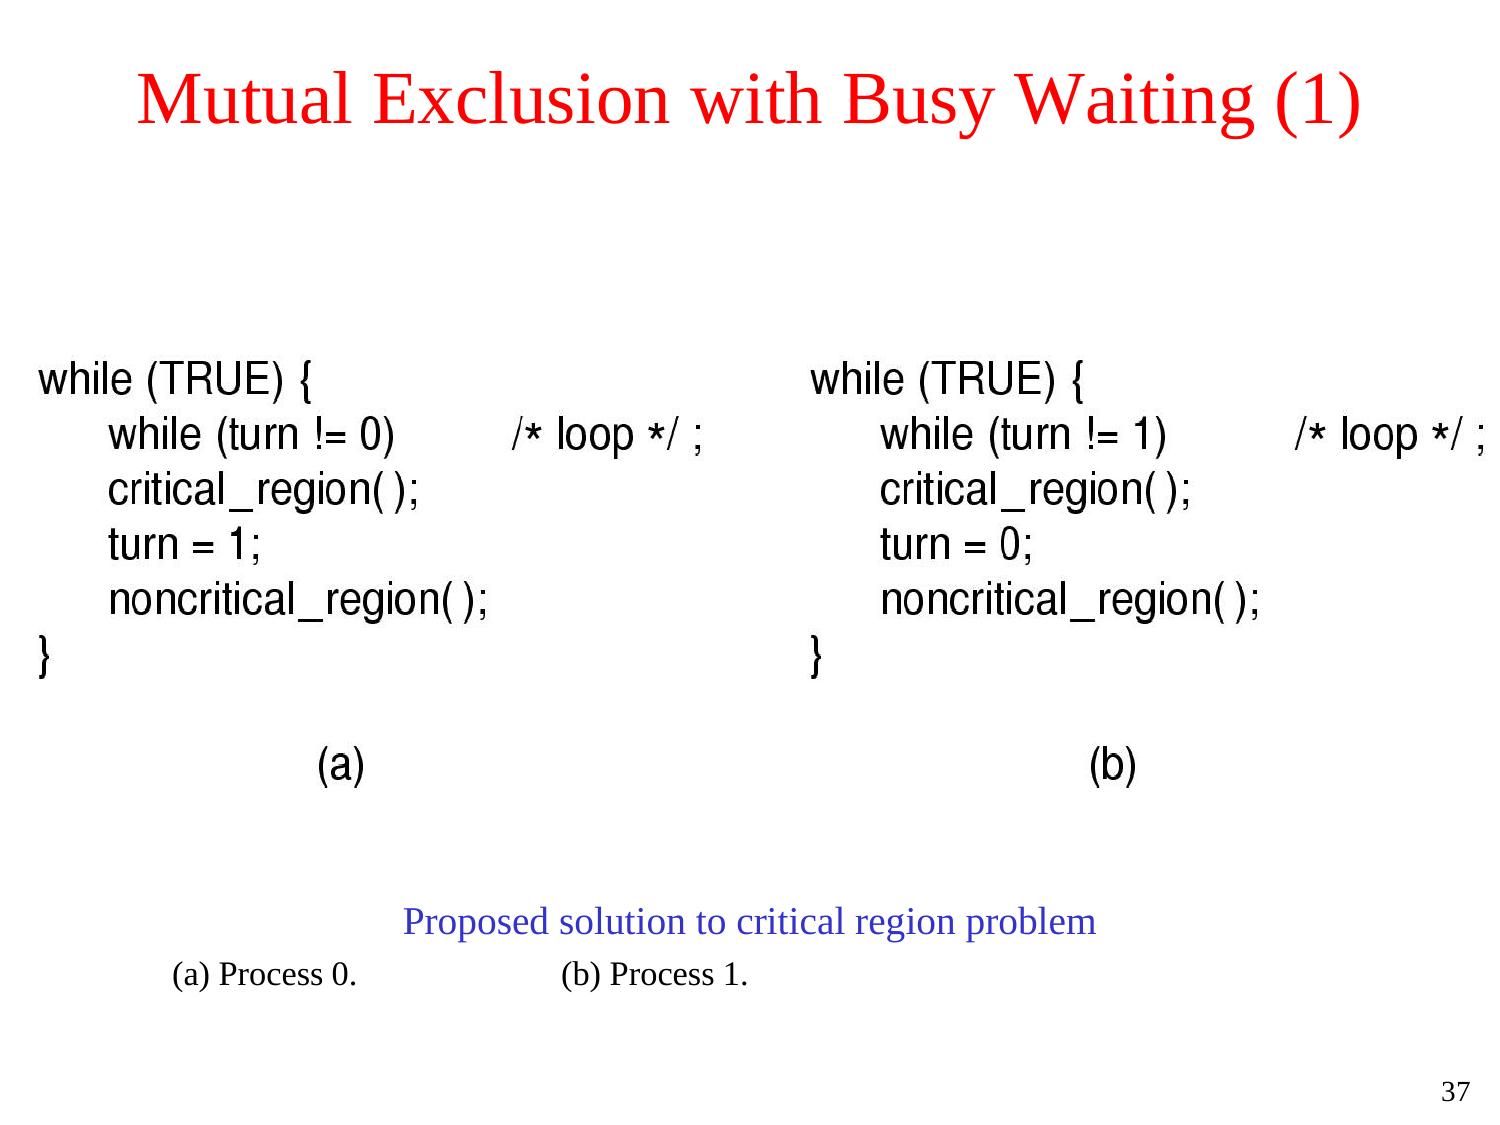

Mutual Exclusion with Busy Waiting (1)
Proposed solution to critical region problem
(a) Process 0. (b) Process 1.